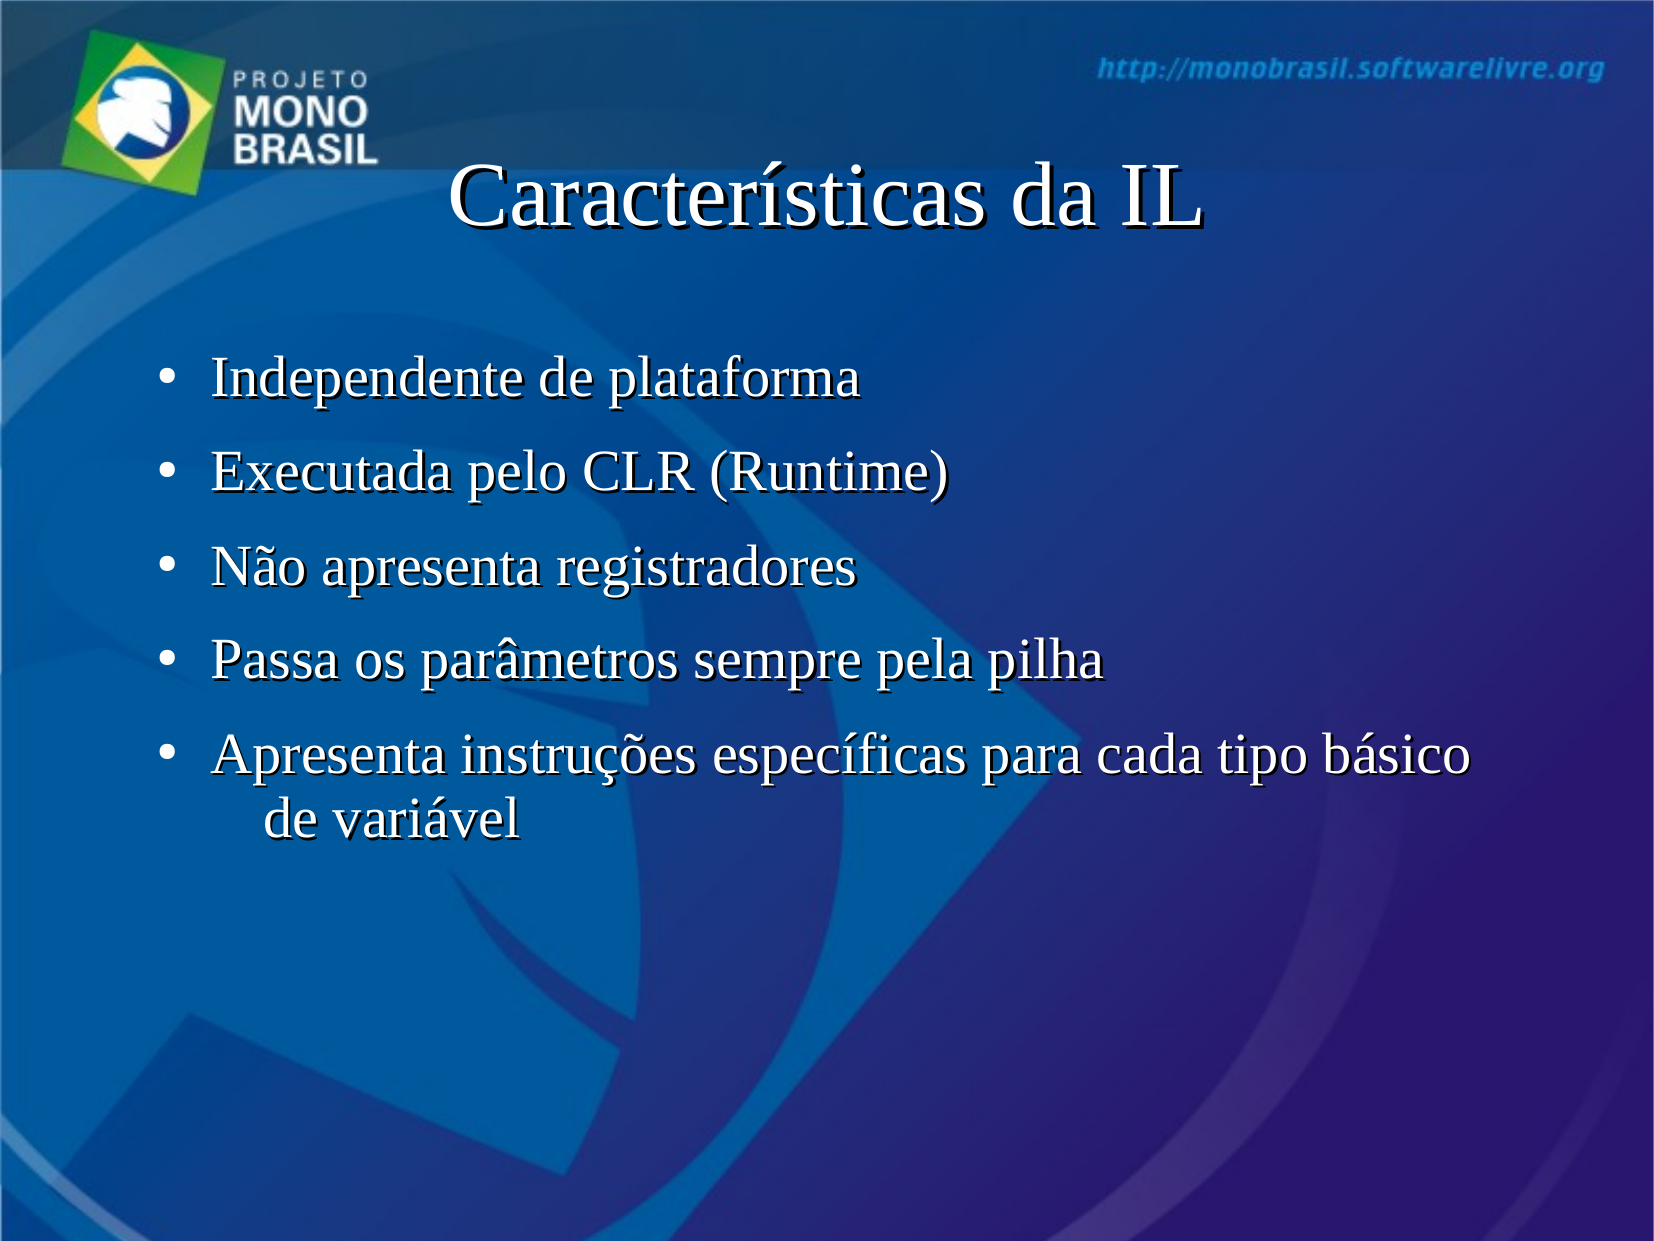

# Características da IL
Independente de plataforma
Executada pelo CLR (Runtime)
Não apresenta registradores
Passa os parâmetros sempre pela pilha
Apresenta instruções específicas para cada tipo básico de variável